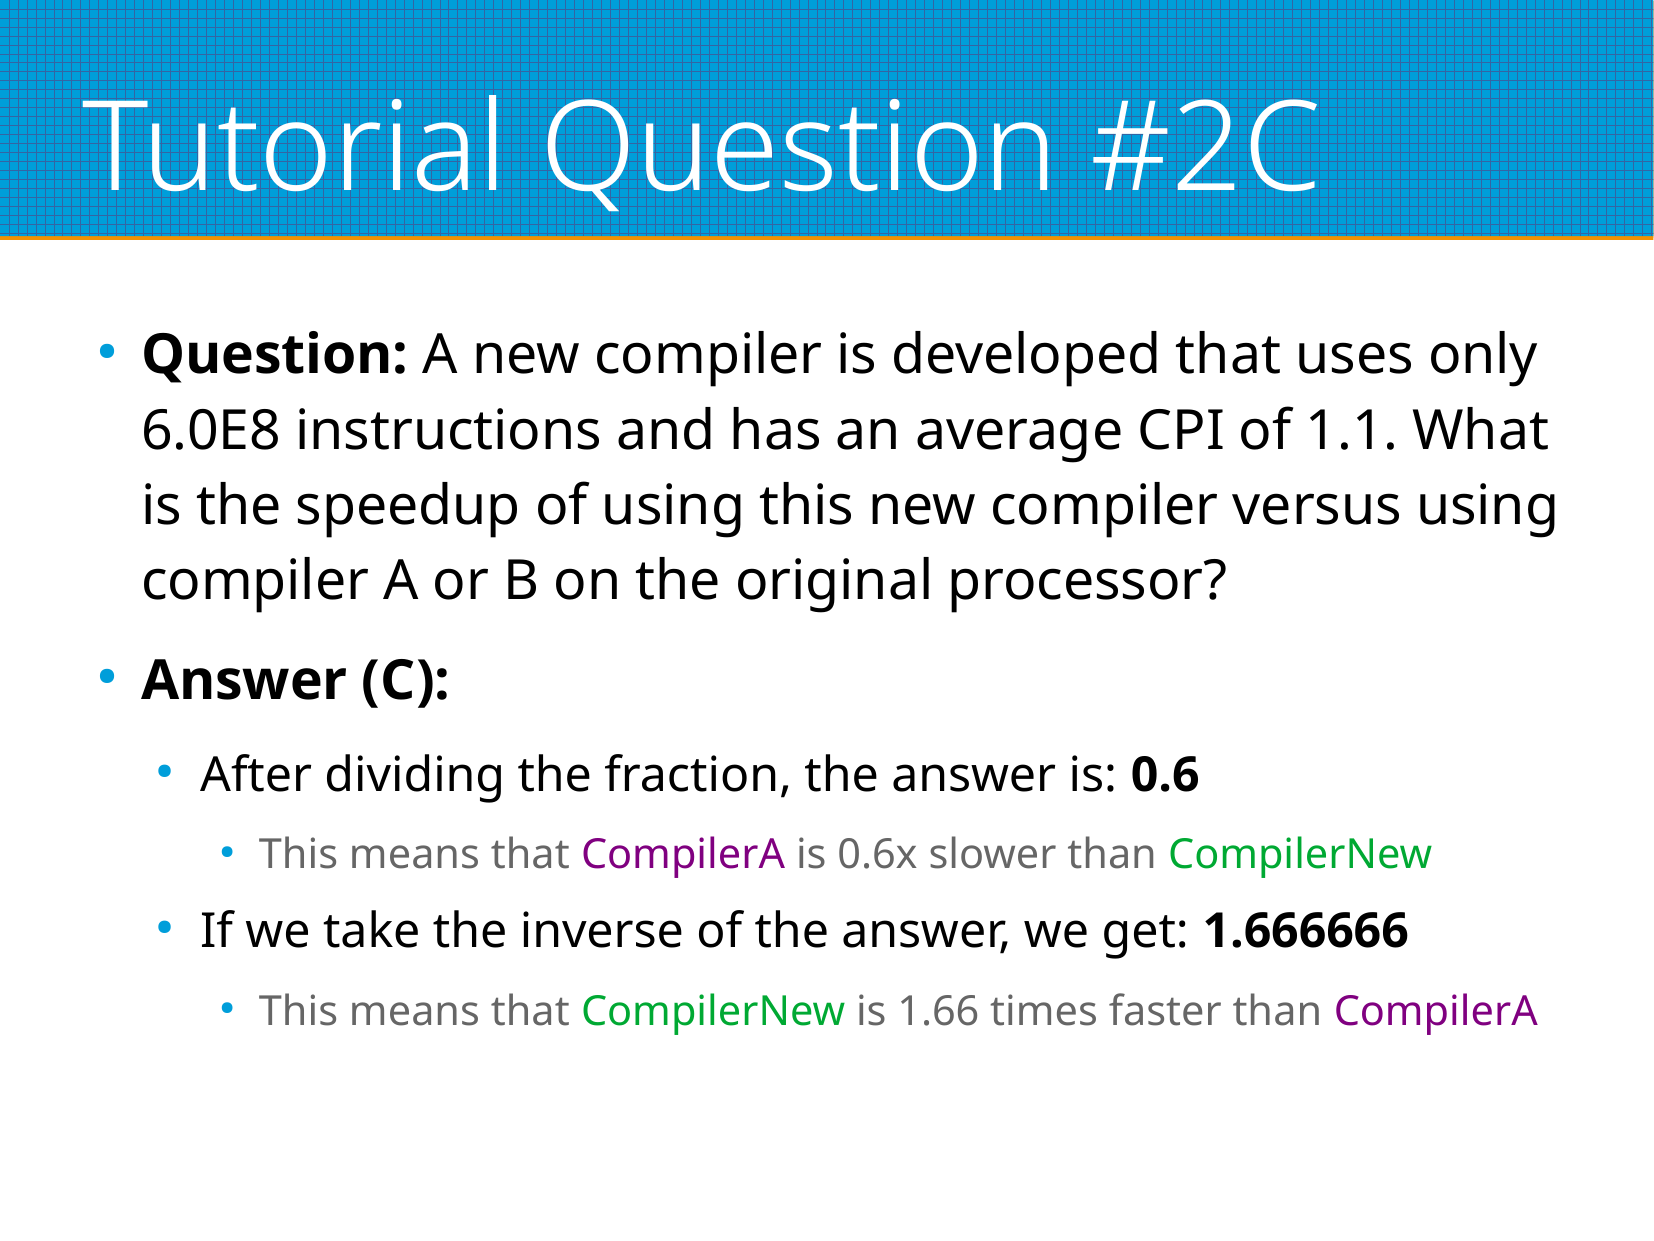

# Tutorial Question #2C
Question: A new compiler is developed that uses only 6.0E8 instructions and has an average CPI of 1.1. What is the speedup of using this new compiler versus using compiler A or B on the original processor?
Answer (C):
After dividing the fraction, the answer is: 0.6
This means that CompilerA is 0.6x slower than CompilerNew
If we take the inverse of the answer, we get: 1.666666
This means that CompilerNew is 1.66 times faster than CompilerA